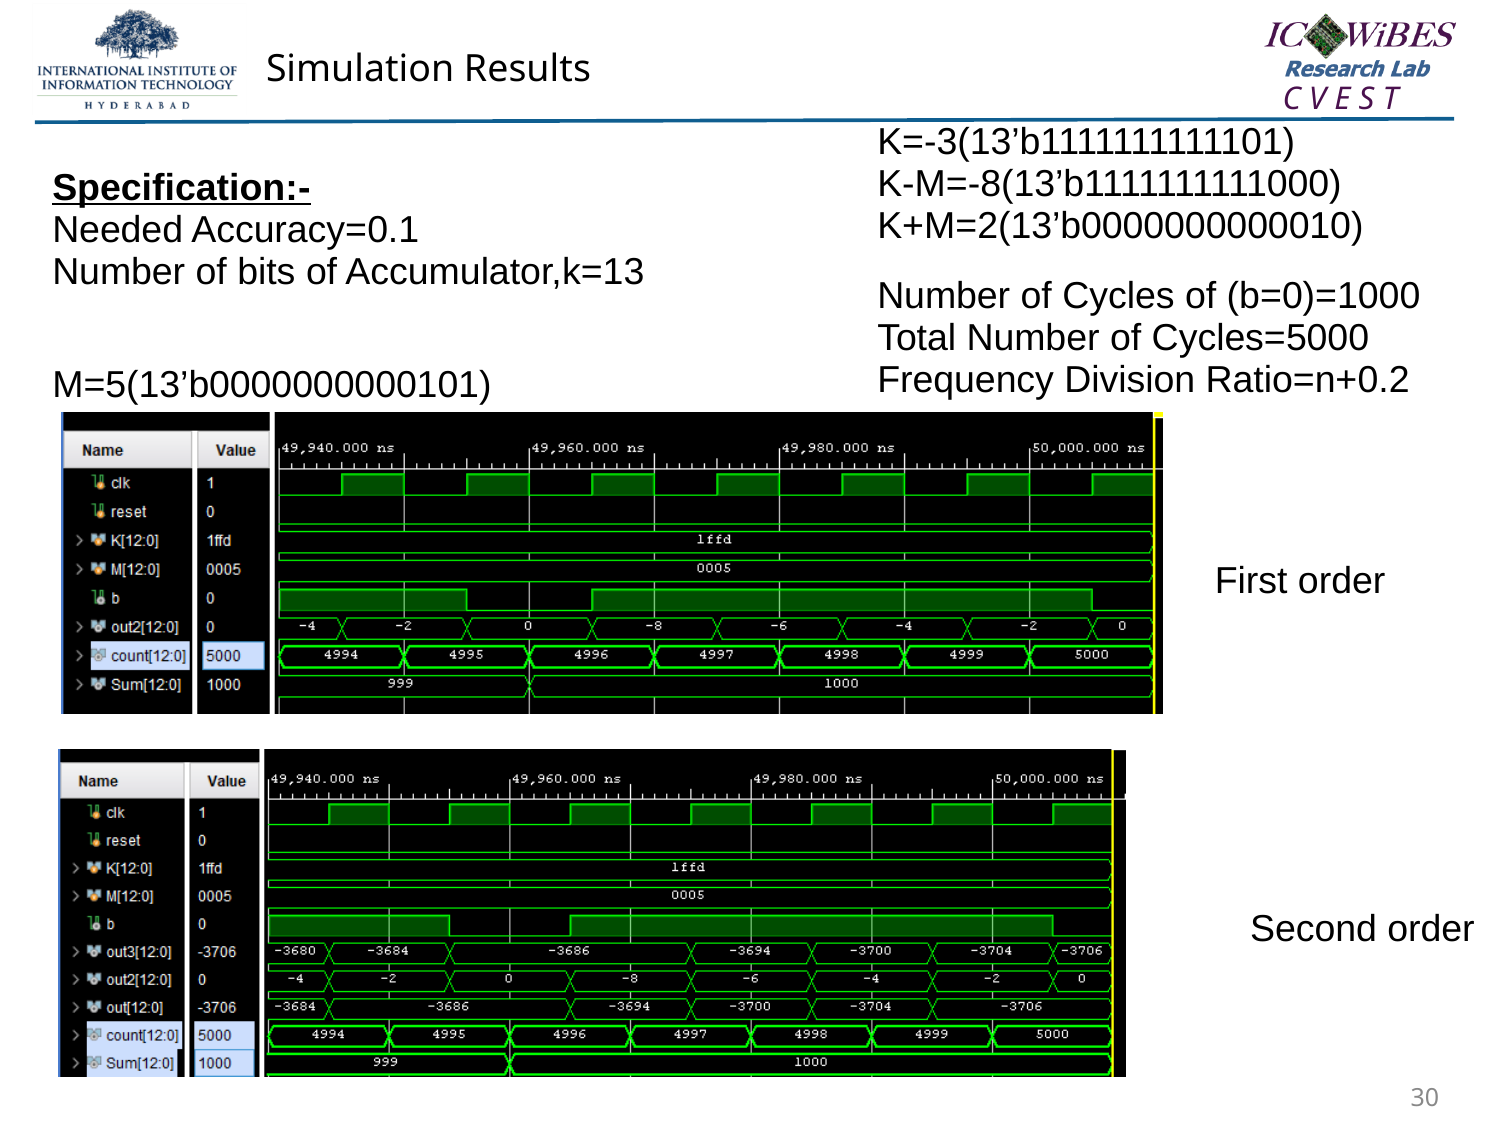

# Simulation Results
K=-3(13’b1111111111101)
K-M=-8(13’b1111111111000)
K+M=2(13’b0000000000010)
Specification:-
Needed Accuracy=0.1
Number of bits of Accumulator,k=13
Number of Cycles of (b=0)=1000
Total Number of Cycles=5000
Frequency Division Ratio=n+0.2
M=5(13’b0000000000101)
First order
Second order